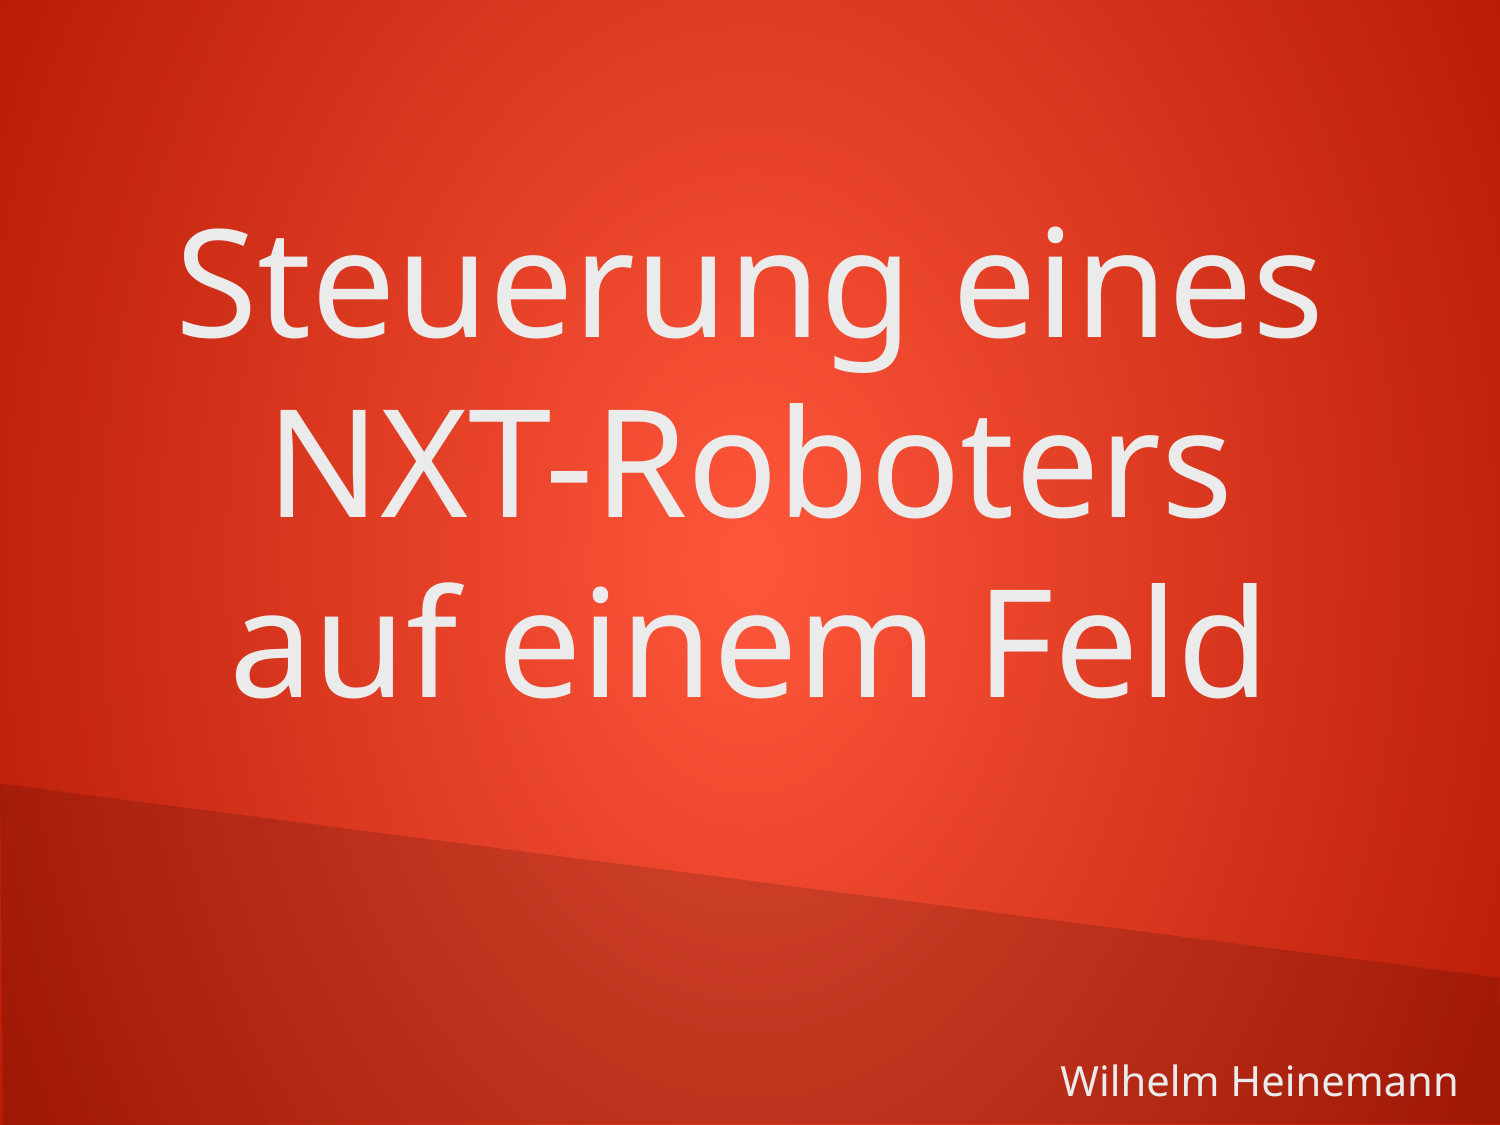

# Steuerung eines NXT-Roboters auf einem Feld
Wilhelm Heinemann